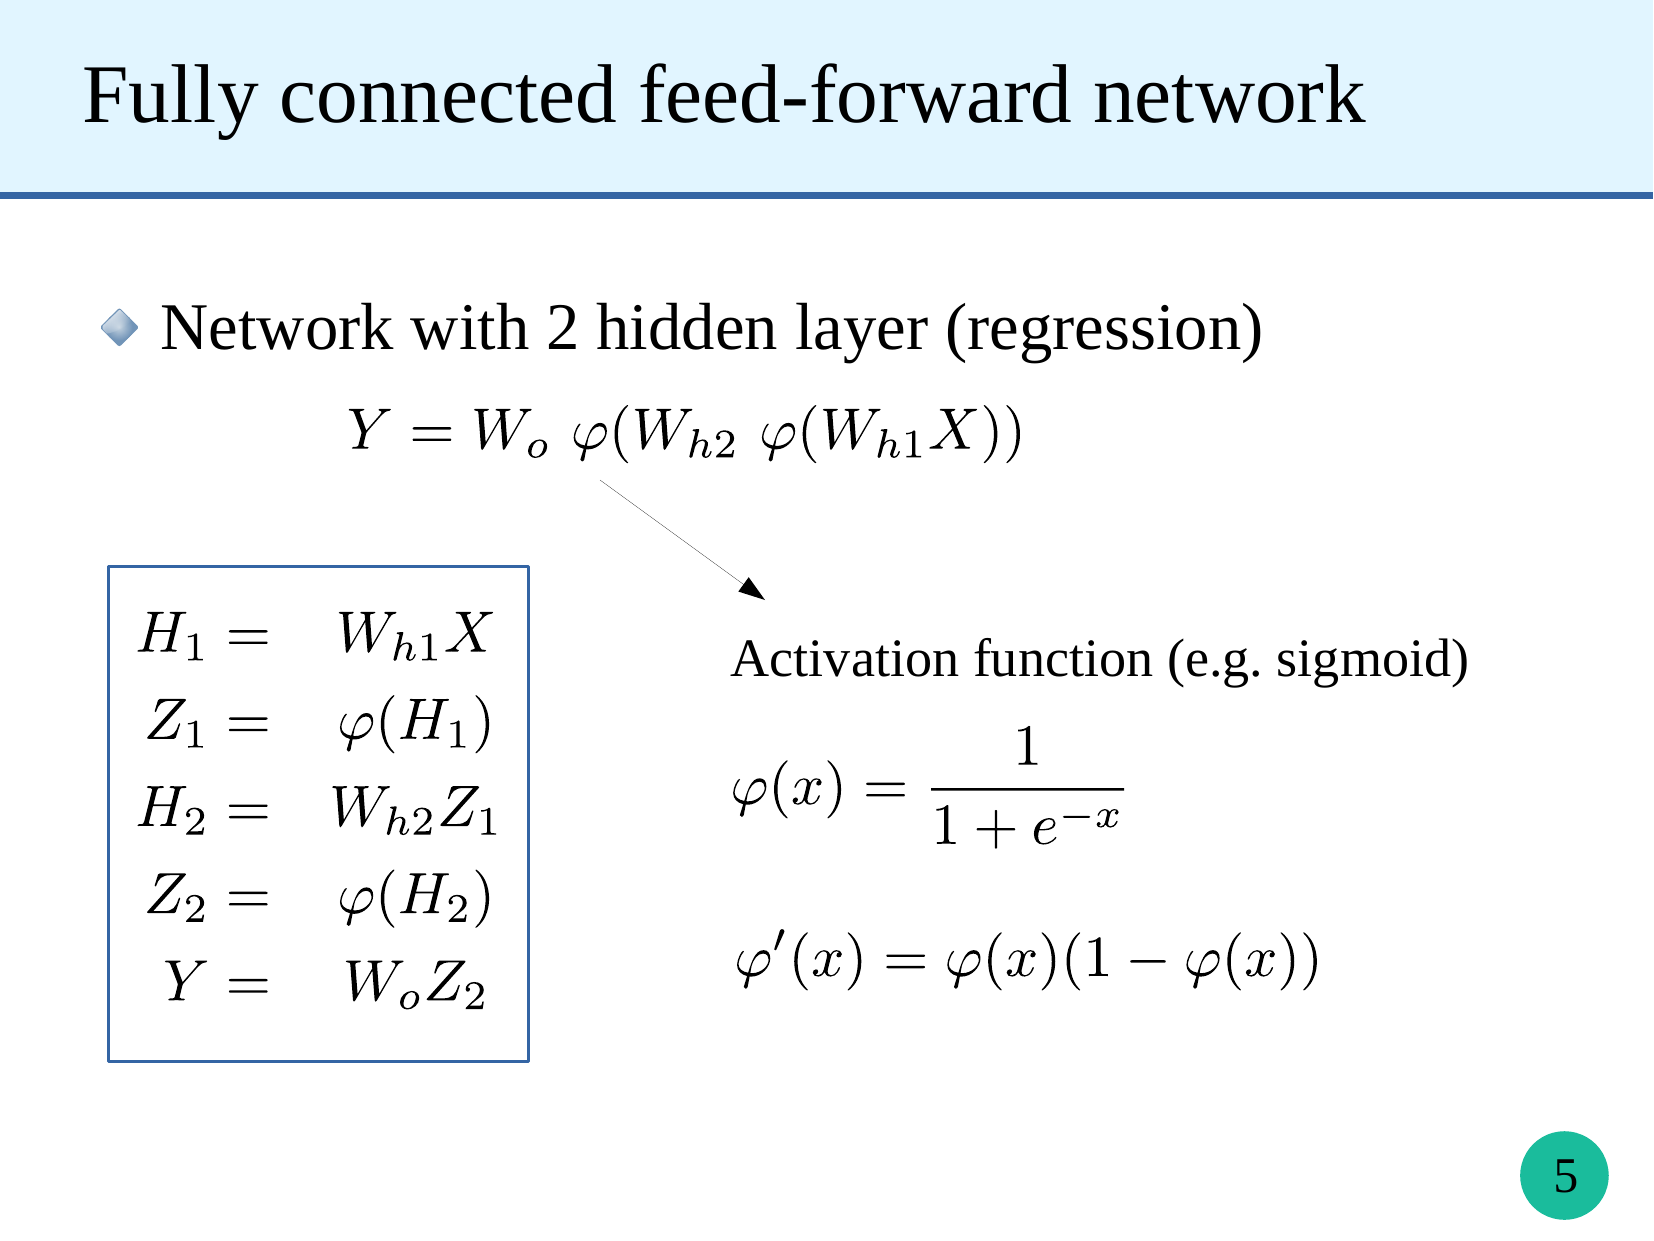

Activation function (e.g. sigmoid)
# Fully connected feed-forward network
Network with 2 hidden layer (regression)
Activation function (e.g. sigmoid)